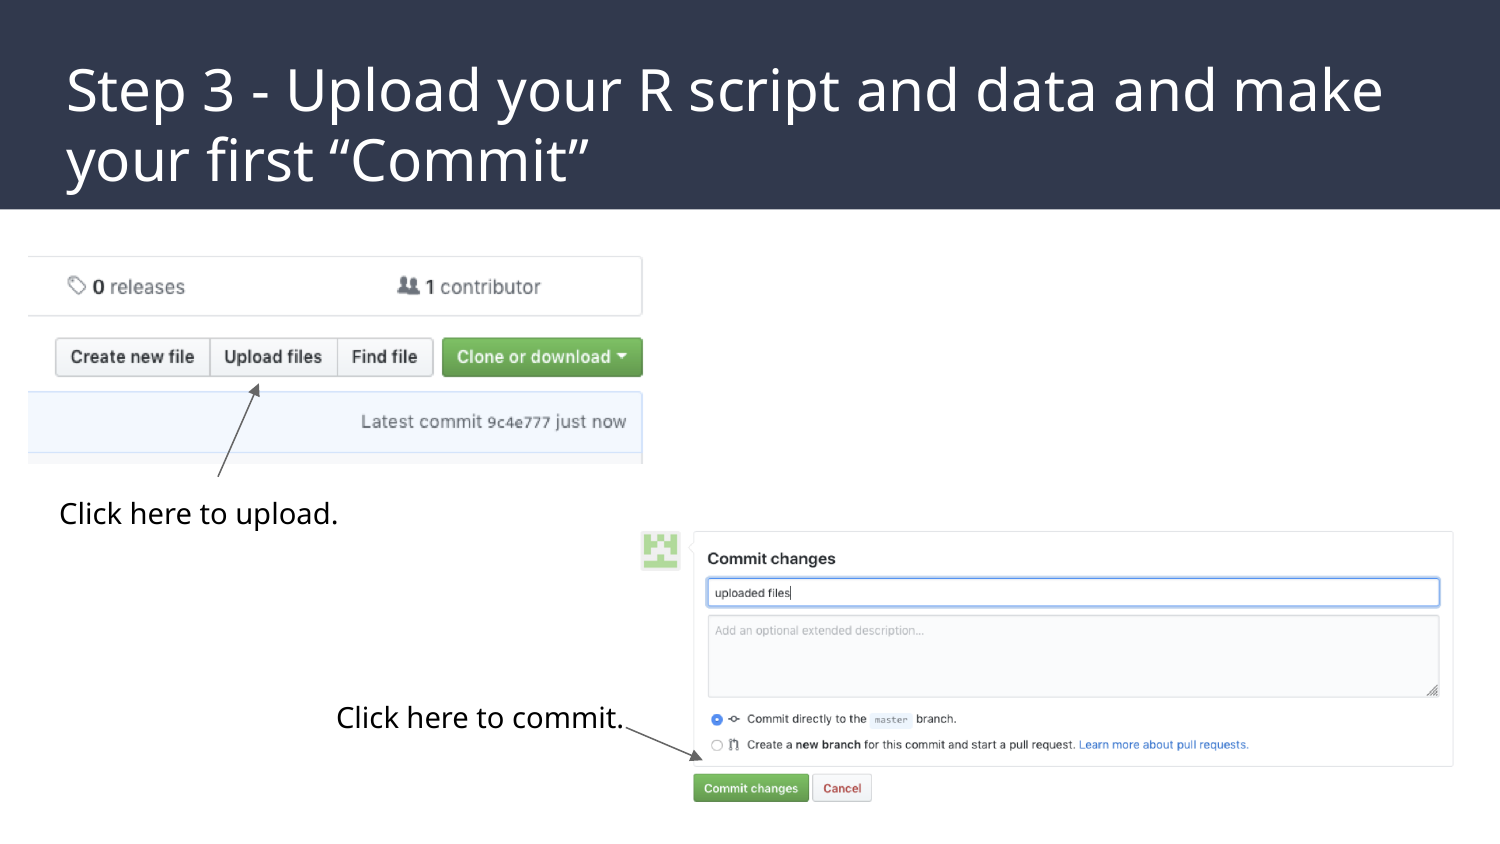

# Step 3 - Upload your R script and data and make your first “Commit”
Click here to upload.
Click here to commit.